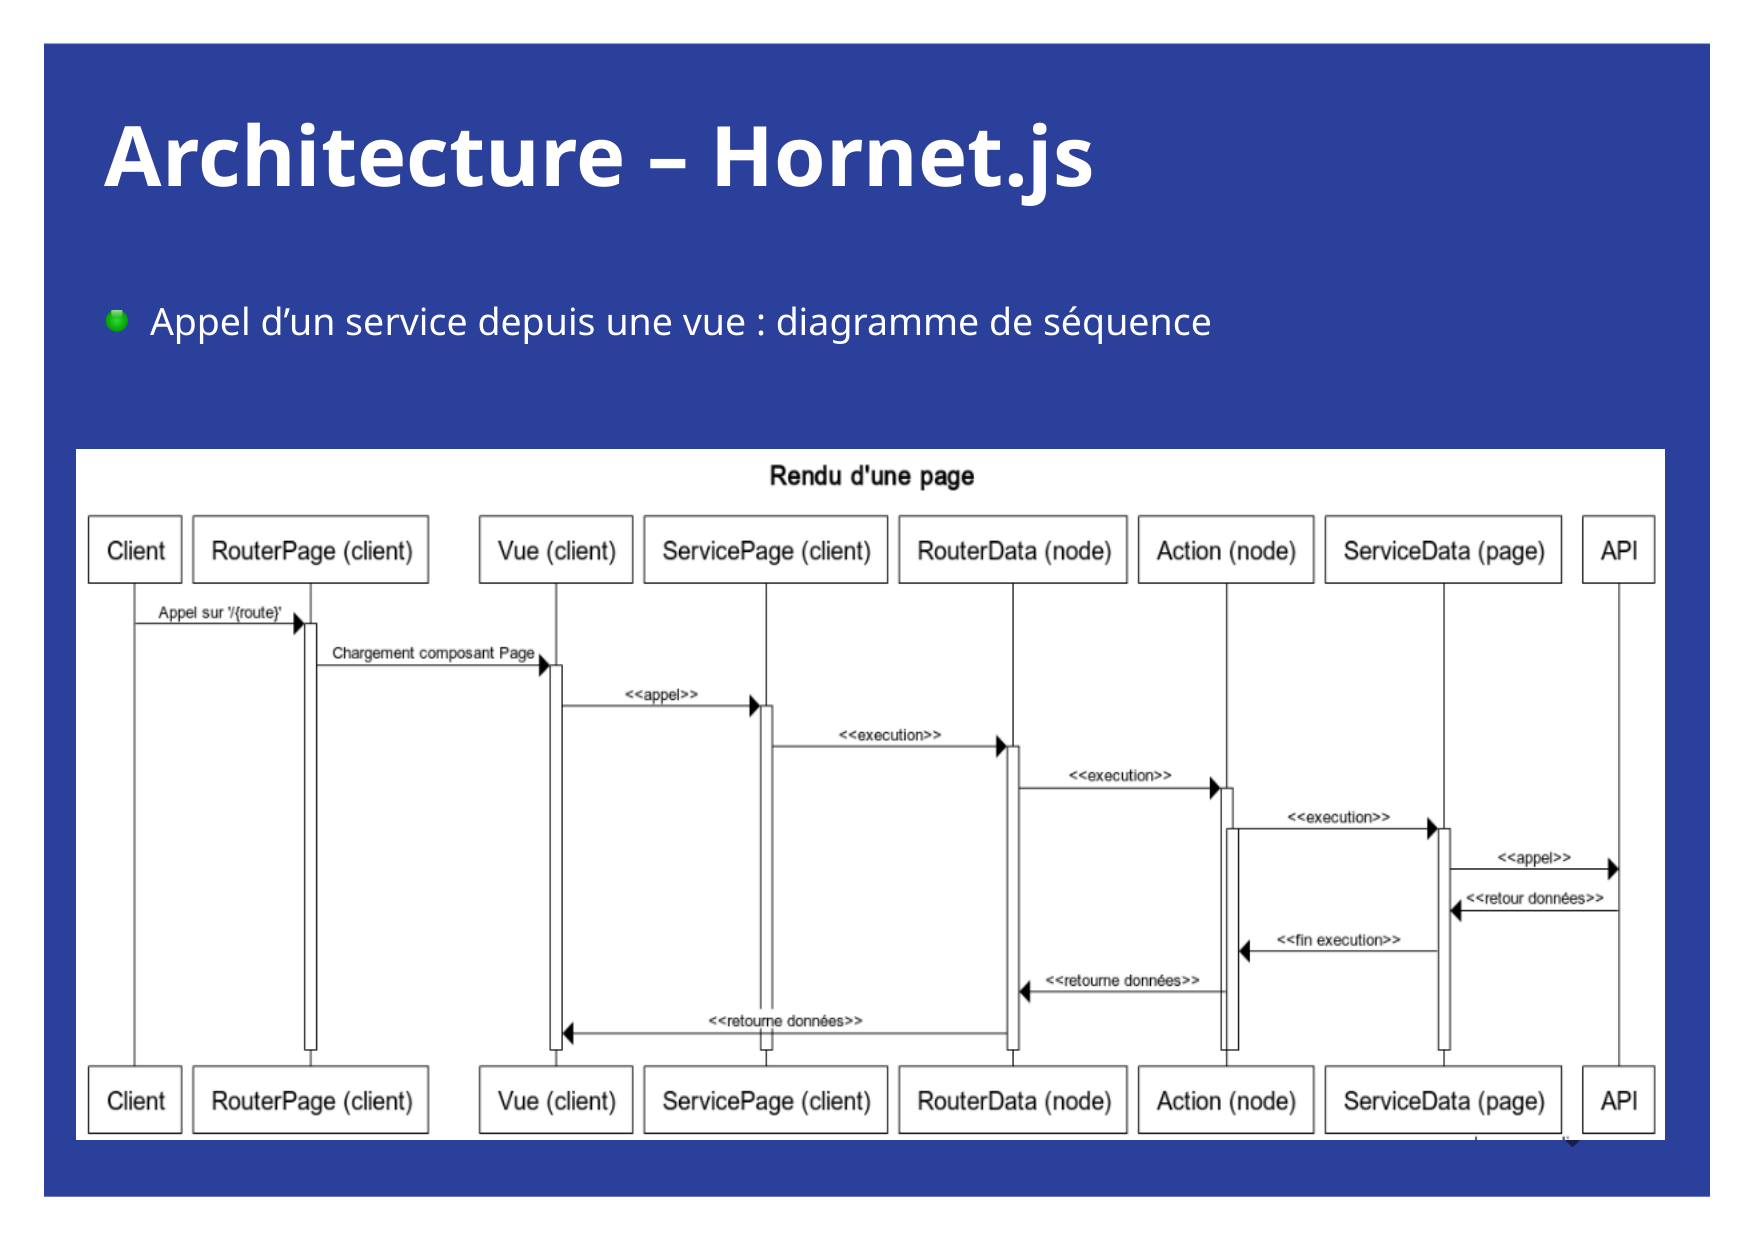

# Architecture – Hornet.js
 Appel d’un service depuis une vue : diagramme de séquence